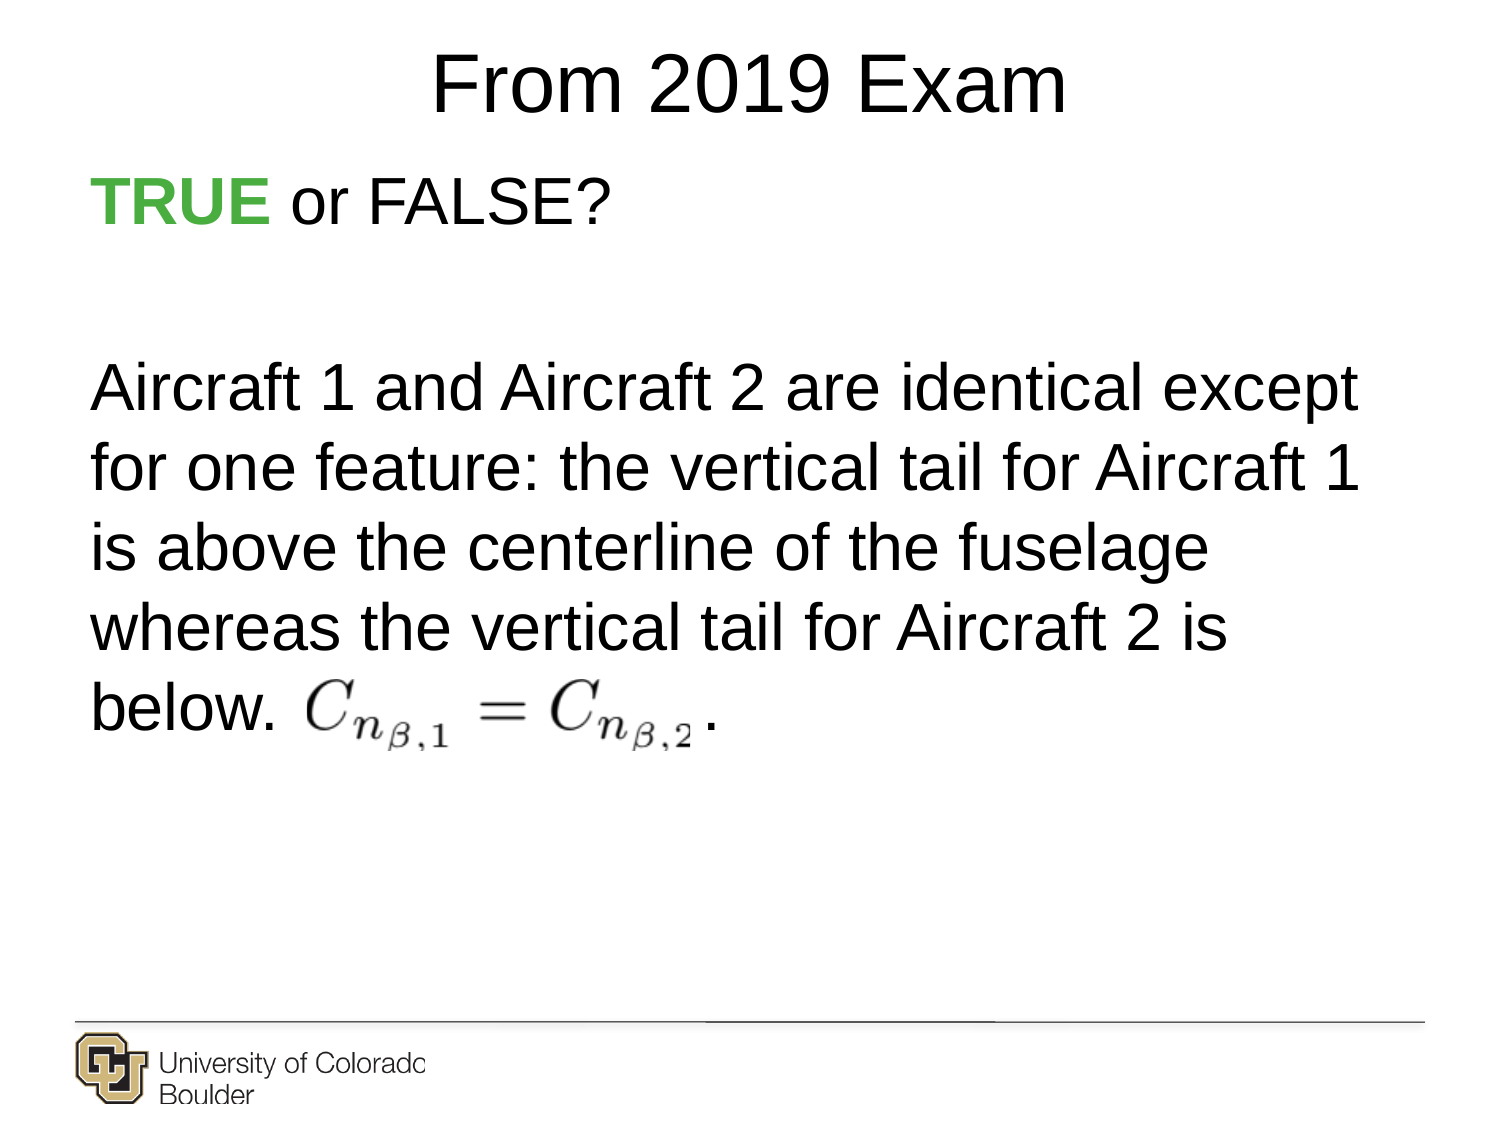

# From 2019 Exam
TRUE or FALSE?
Aircraft 1 and Aircraft 2 are identical except for one feature: the vertical tail for Aircraft 1 is above the centerline of the fuselage whereas the vertical tail for Aircraft 2 is below. .